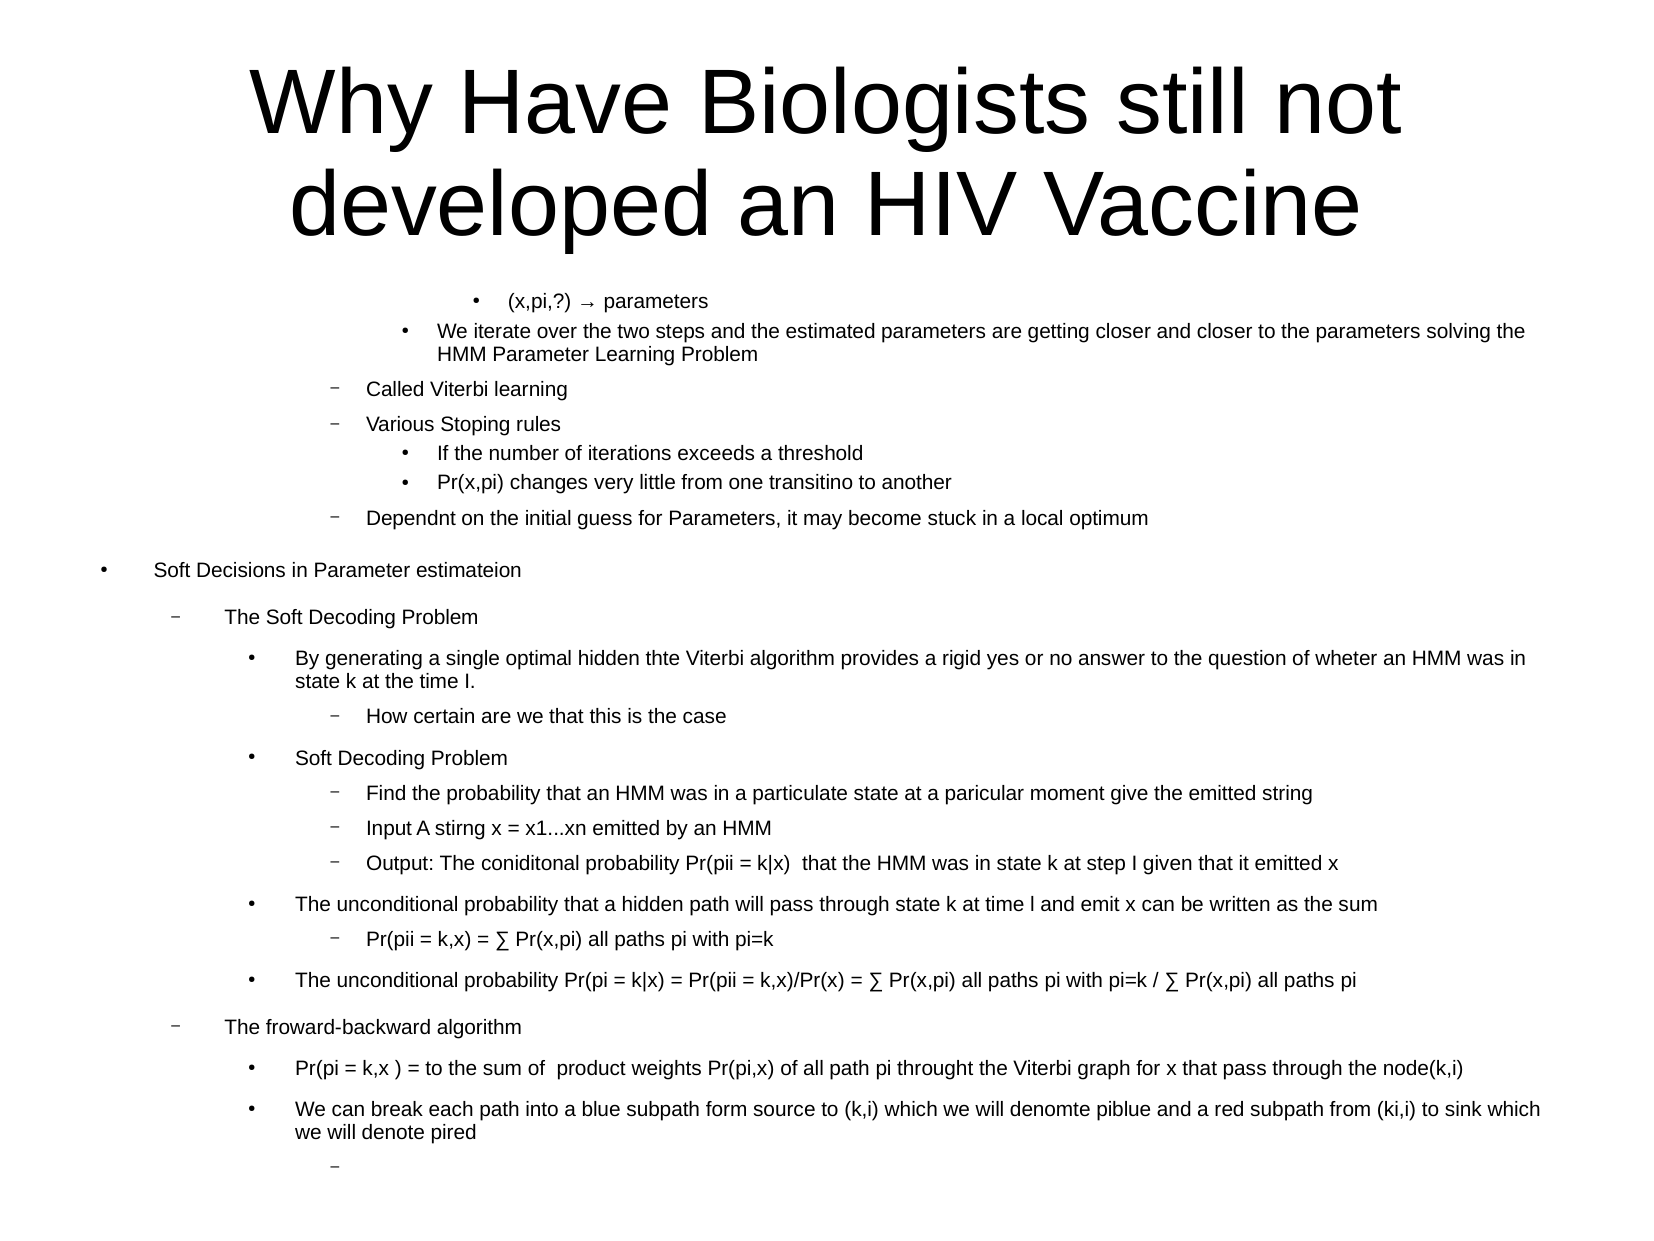

# Why Have Biologists still not developed an HIV Vaccine
(x,pi,?) → parameters
We iterate over the two steps and the estimated parameters are getting closer and closer to the parameters solving the HMM Parameter Learning Problem
Called Viterbi learning
Various Stoping rules
If the number of iterations exceeds a threshold
Pr(x,pi) changes very little from one transitino to another
Dependnt on the initial guess for Parameters, it may become stuck in a local optimum
Soft Decisions in Parameter estimateion
The Soft Decoding Problem
By generating a single optimal hidden thte Viterbi algorithm provides a rigid yes or no answer to the question of wheter an HMM was in state k at the time I.
How certain are we that this is the case
Soft Decoding Problem
Find the probability that an HMM was in a particulate state at a paricular moment give the emitted string
Input A stirng x = x1...xn emitted by an HMM
Output: The coniditonal probability Pr(pii = k|x) that the HMM was in state k at step I given that it emitted x
The unconditional probability that a hidden path will pass through state k at time l and emit x can be written as the sum
Pr(pii = k,x) = ∑ Pr(x,pi) all paths pi with pi=k
The unconditional probability Pr(pi = k|x) = Pr(pii = k,x)/Pr(x) = ∑ Pr(x,pi) all paths pi with pi=k / ∑ Pr(x,pi) all paths pi
The froward-backward algorithm
Pr(pi = k,x ) = to the sum of product weights Pr(pi,x) of all path pi throught the Viterbi graph for x that pass through the node(k,i)
We can break each path into a blue subpath form source to (k,i) which we will denomte piblue and a red subpath from (ki,i) to sink which we will denote pired